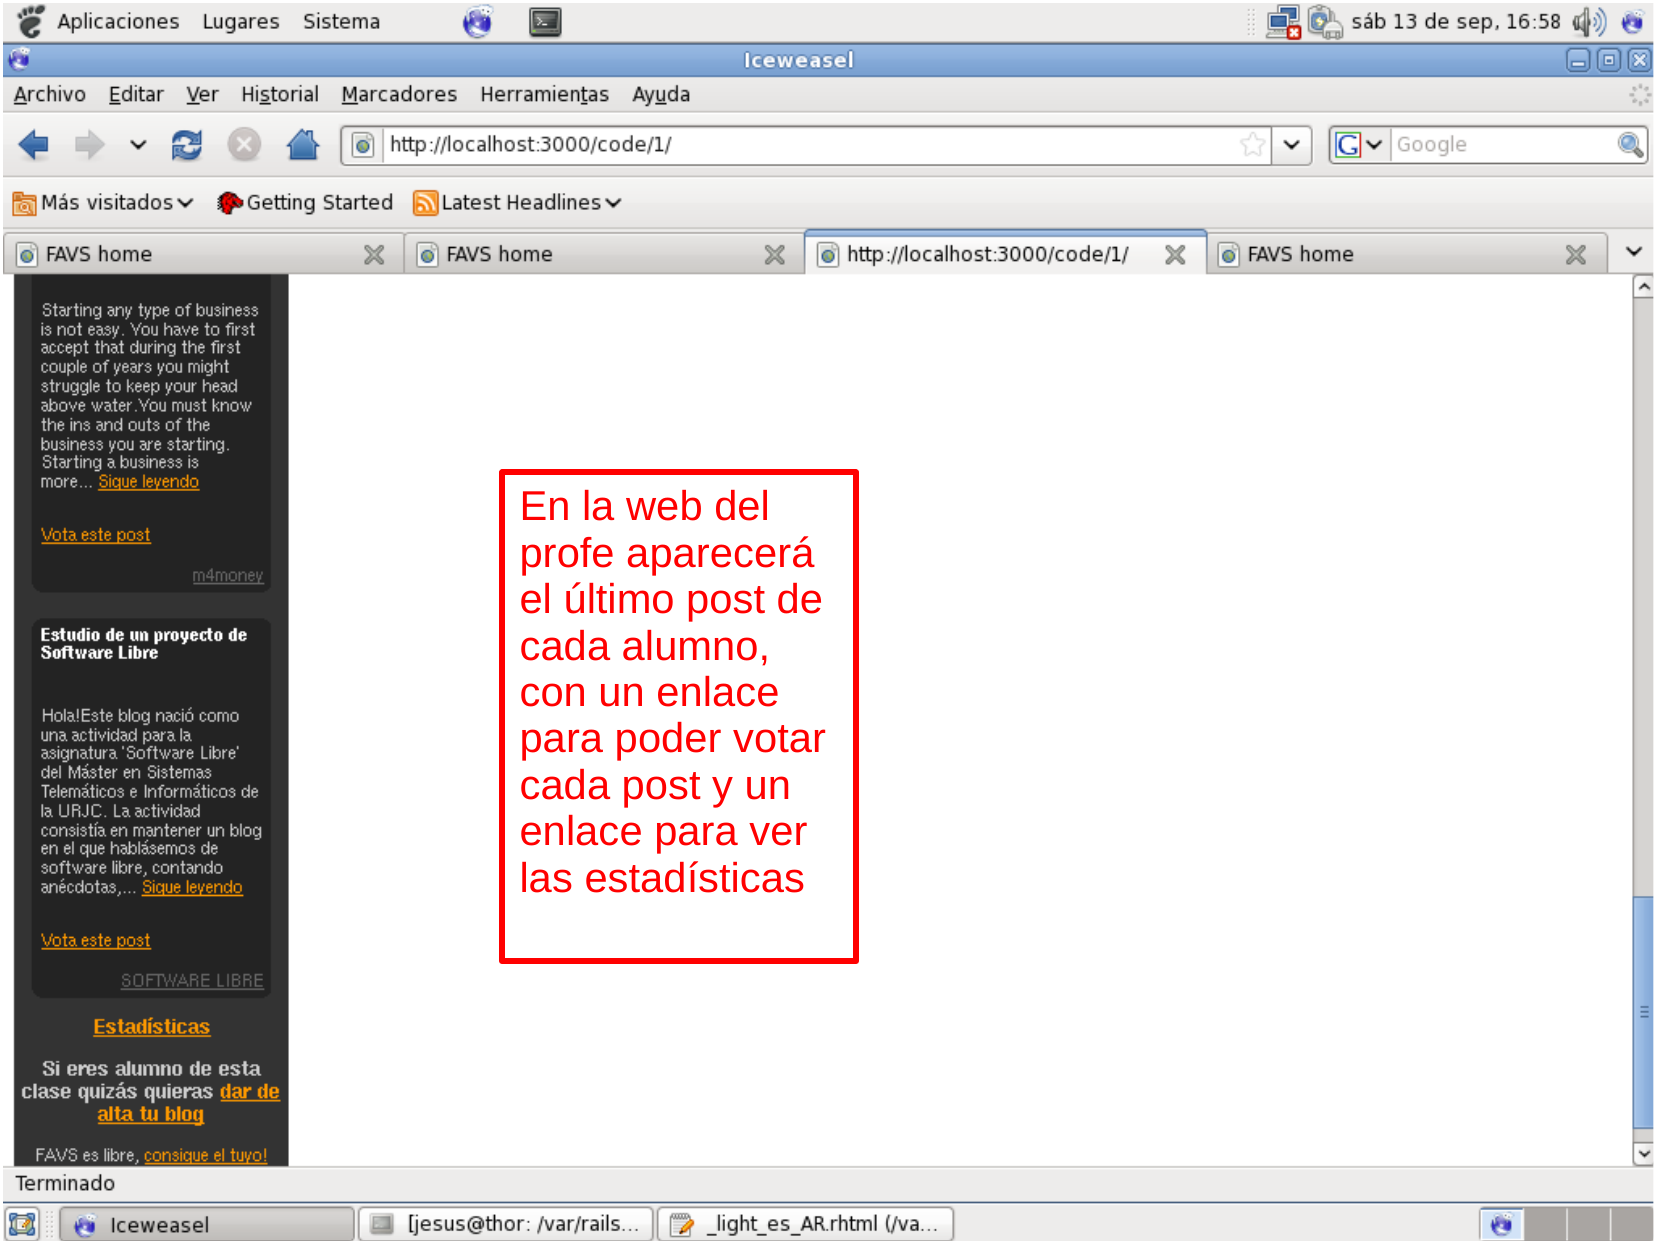

En la web del profe aparecerá el último post de cada alumno, con un enlace para poder votar cada post y un enlace para ver las estadísticas